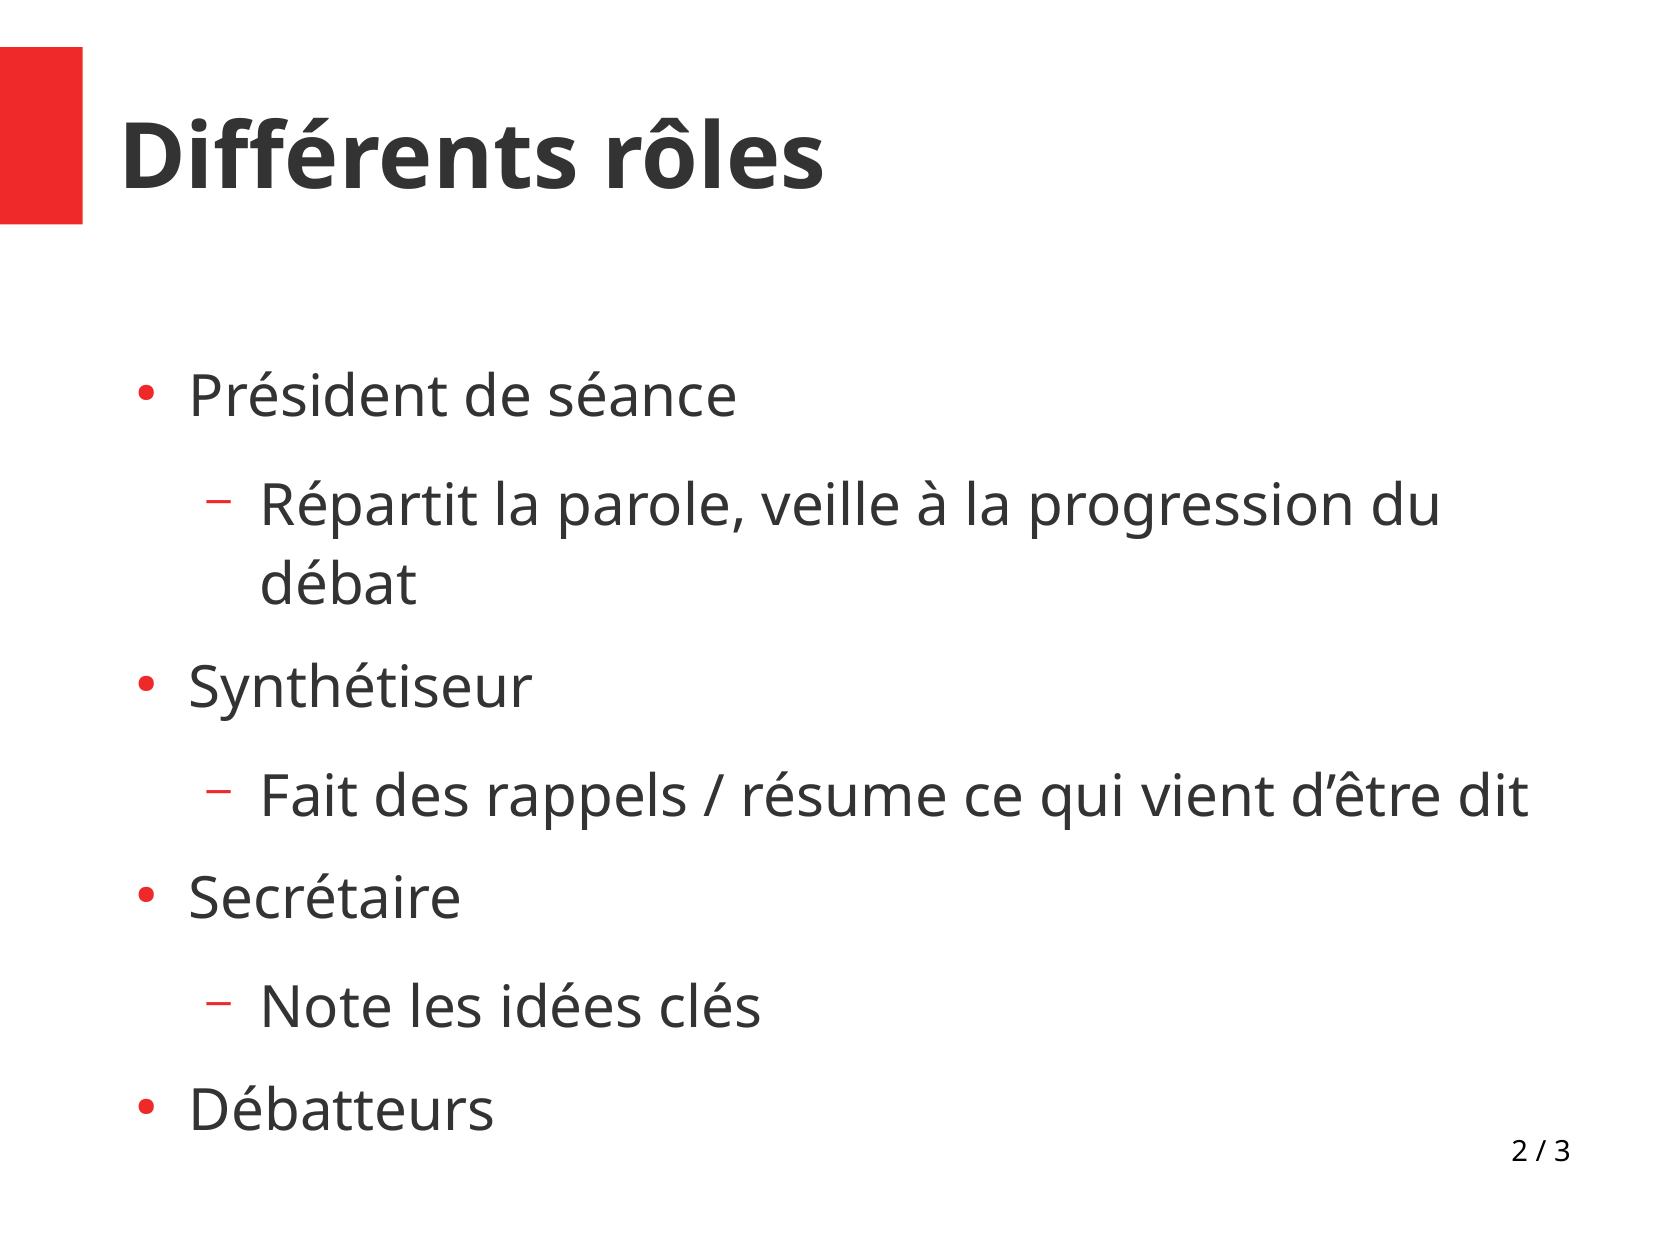

# Différents rôles
Président de séance
Répartit la parole, veille à la progression du débat
Synthétiseur
Fait des rappels / résume ce qui vient d’être dit
Secrétaire
Note les idées clés
Débatteurs
2